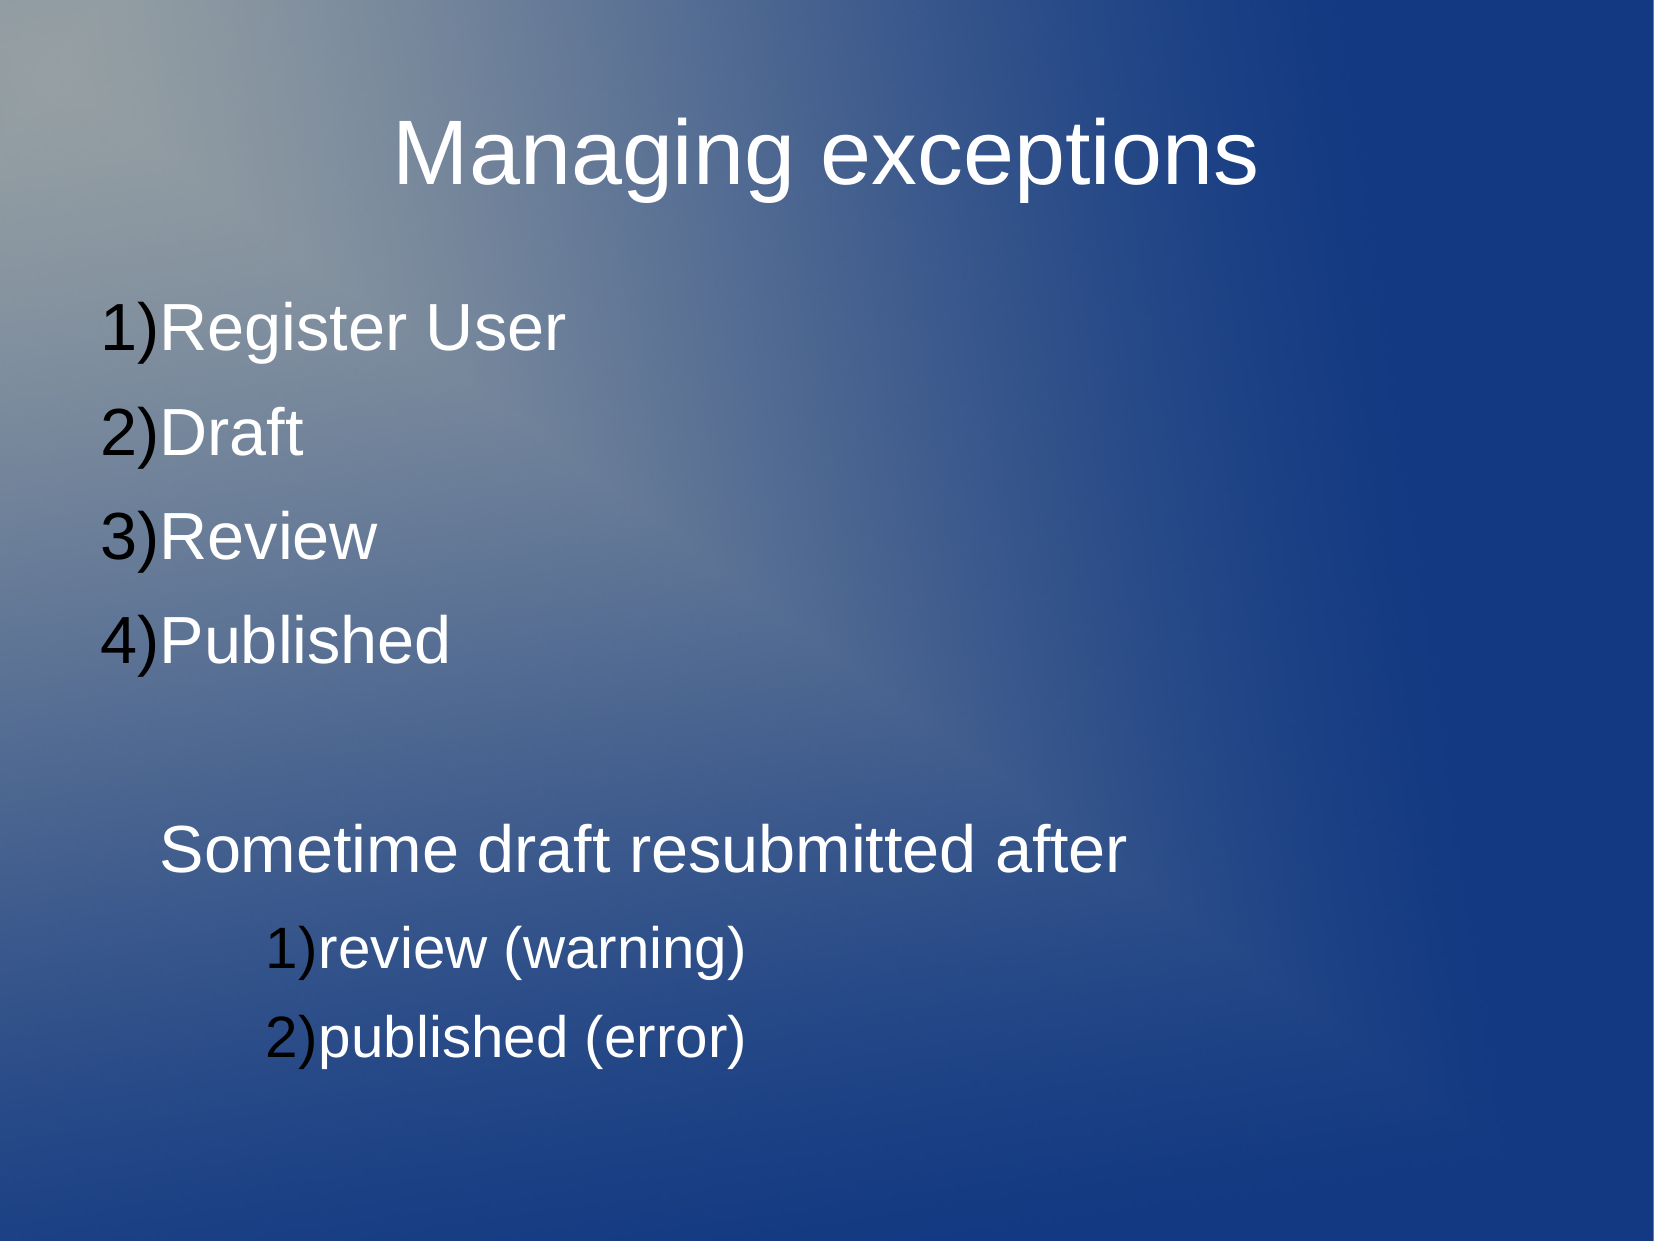

# Managing exceptions
Register User
Draft
Review
Published
Sometime draft resubmitted after
review (warning)
published (error)